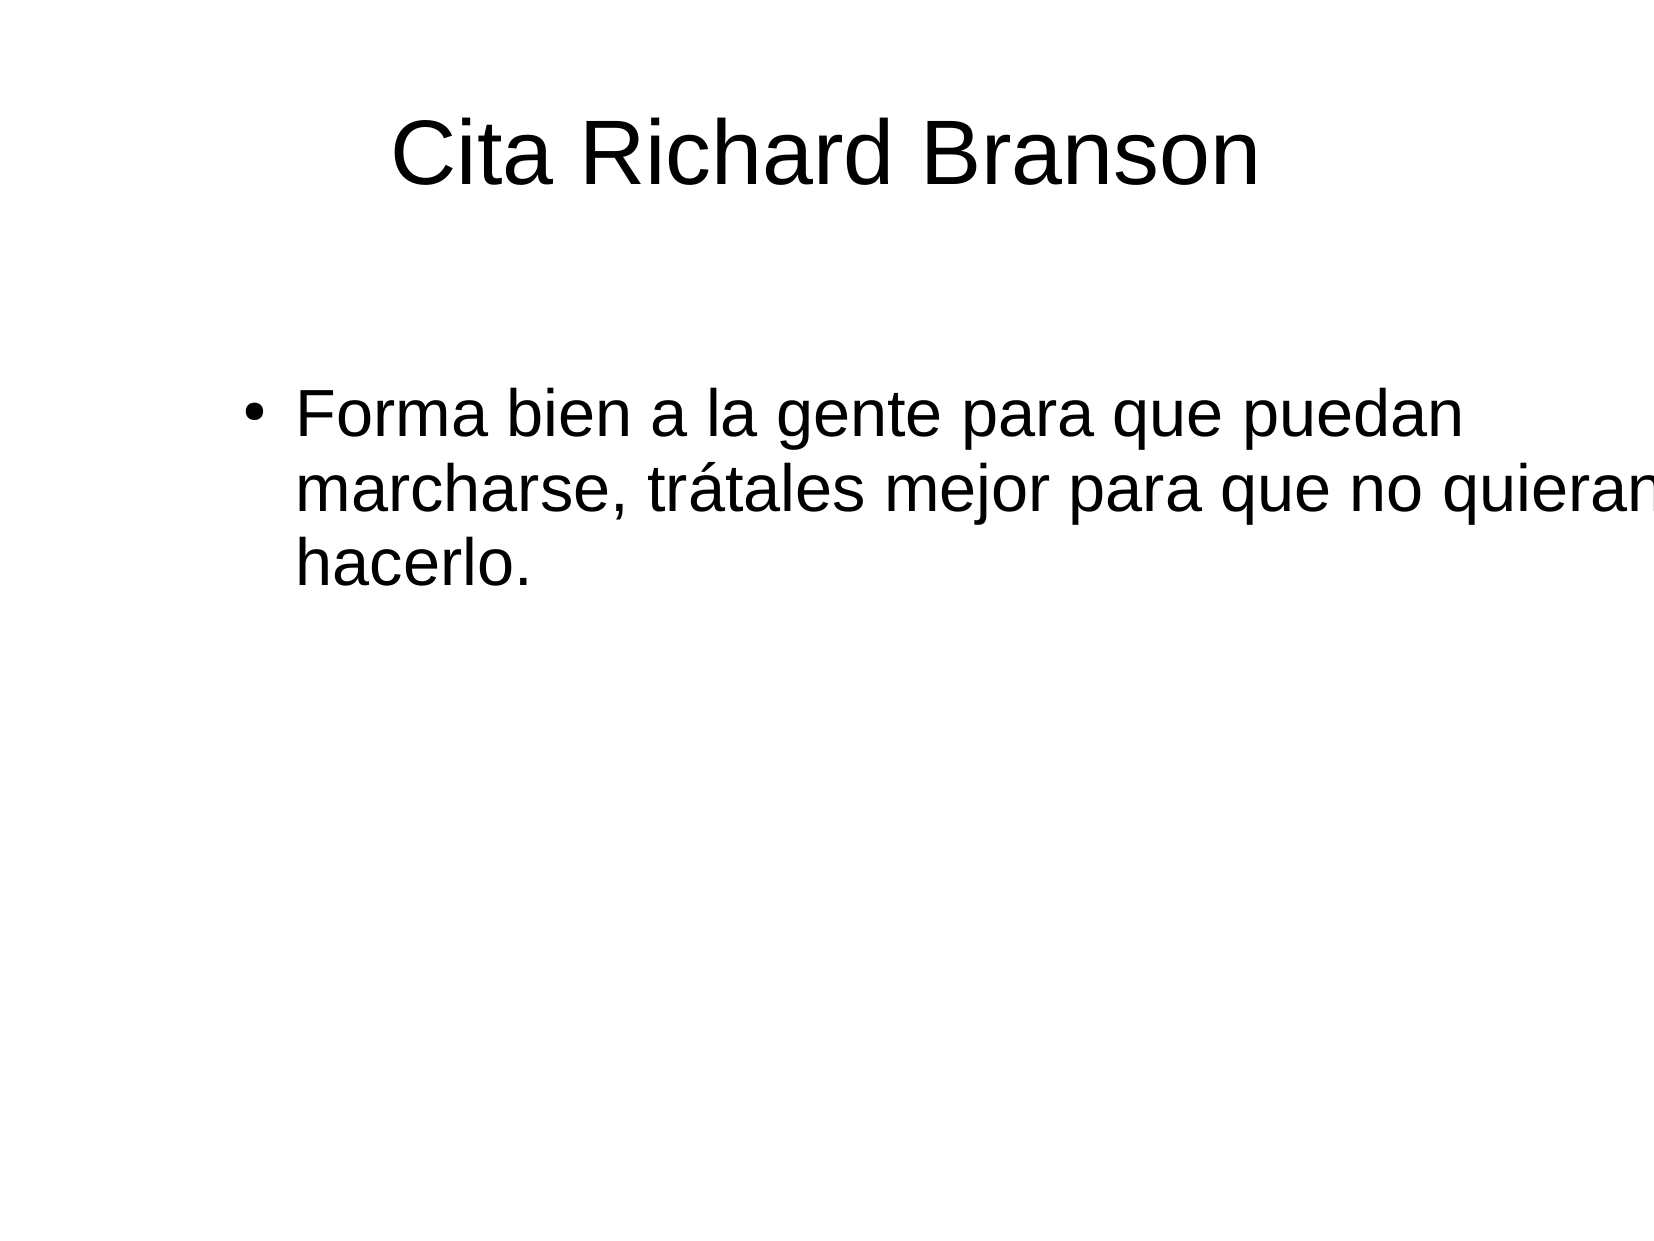

# Cita Richard Branson
Forma bien a la gente para que puedan marcharse, trátales mejor para que no quieran hacerlo.